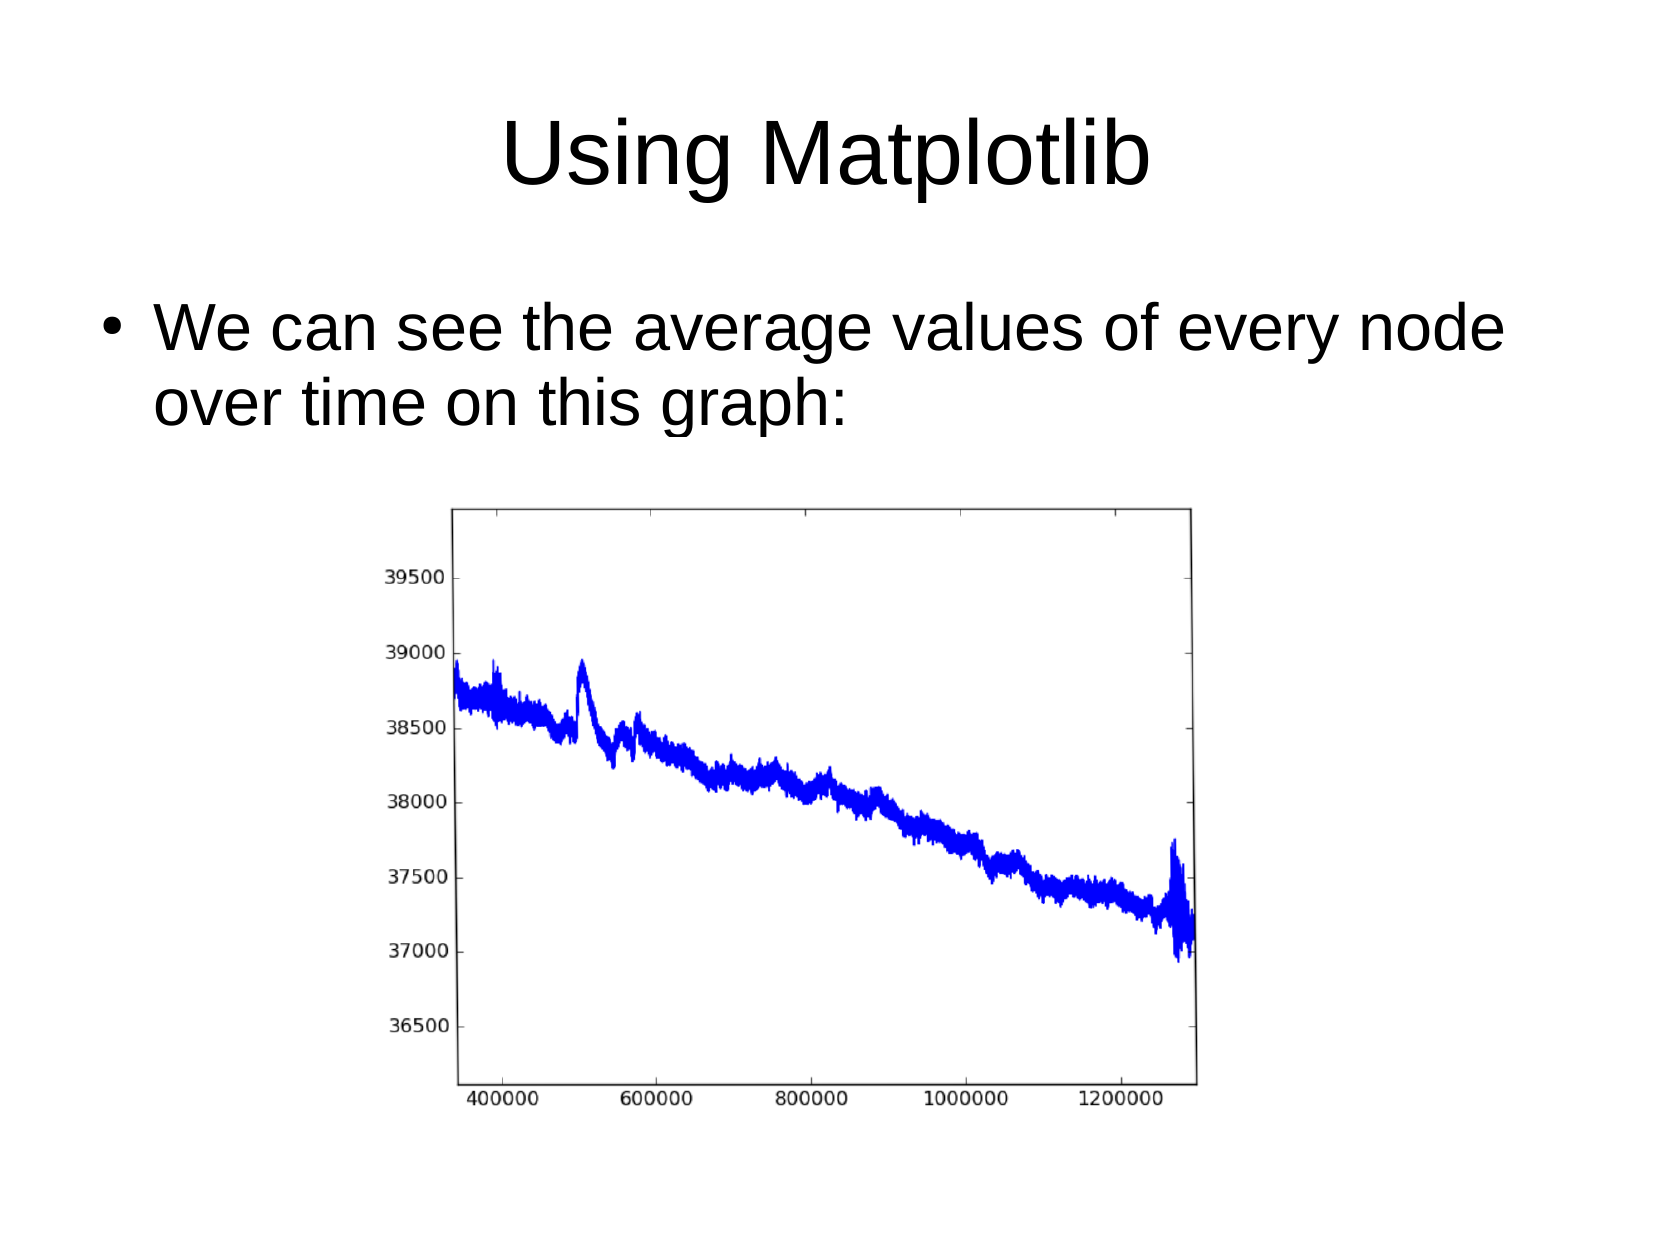

# Using Matplotlib
We can see the average values of every node over time on this graph: